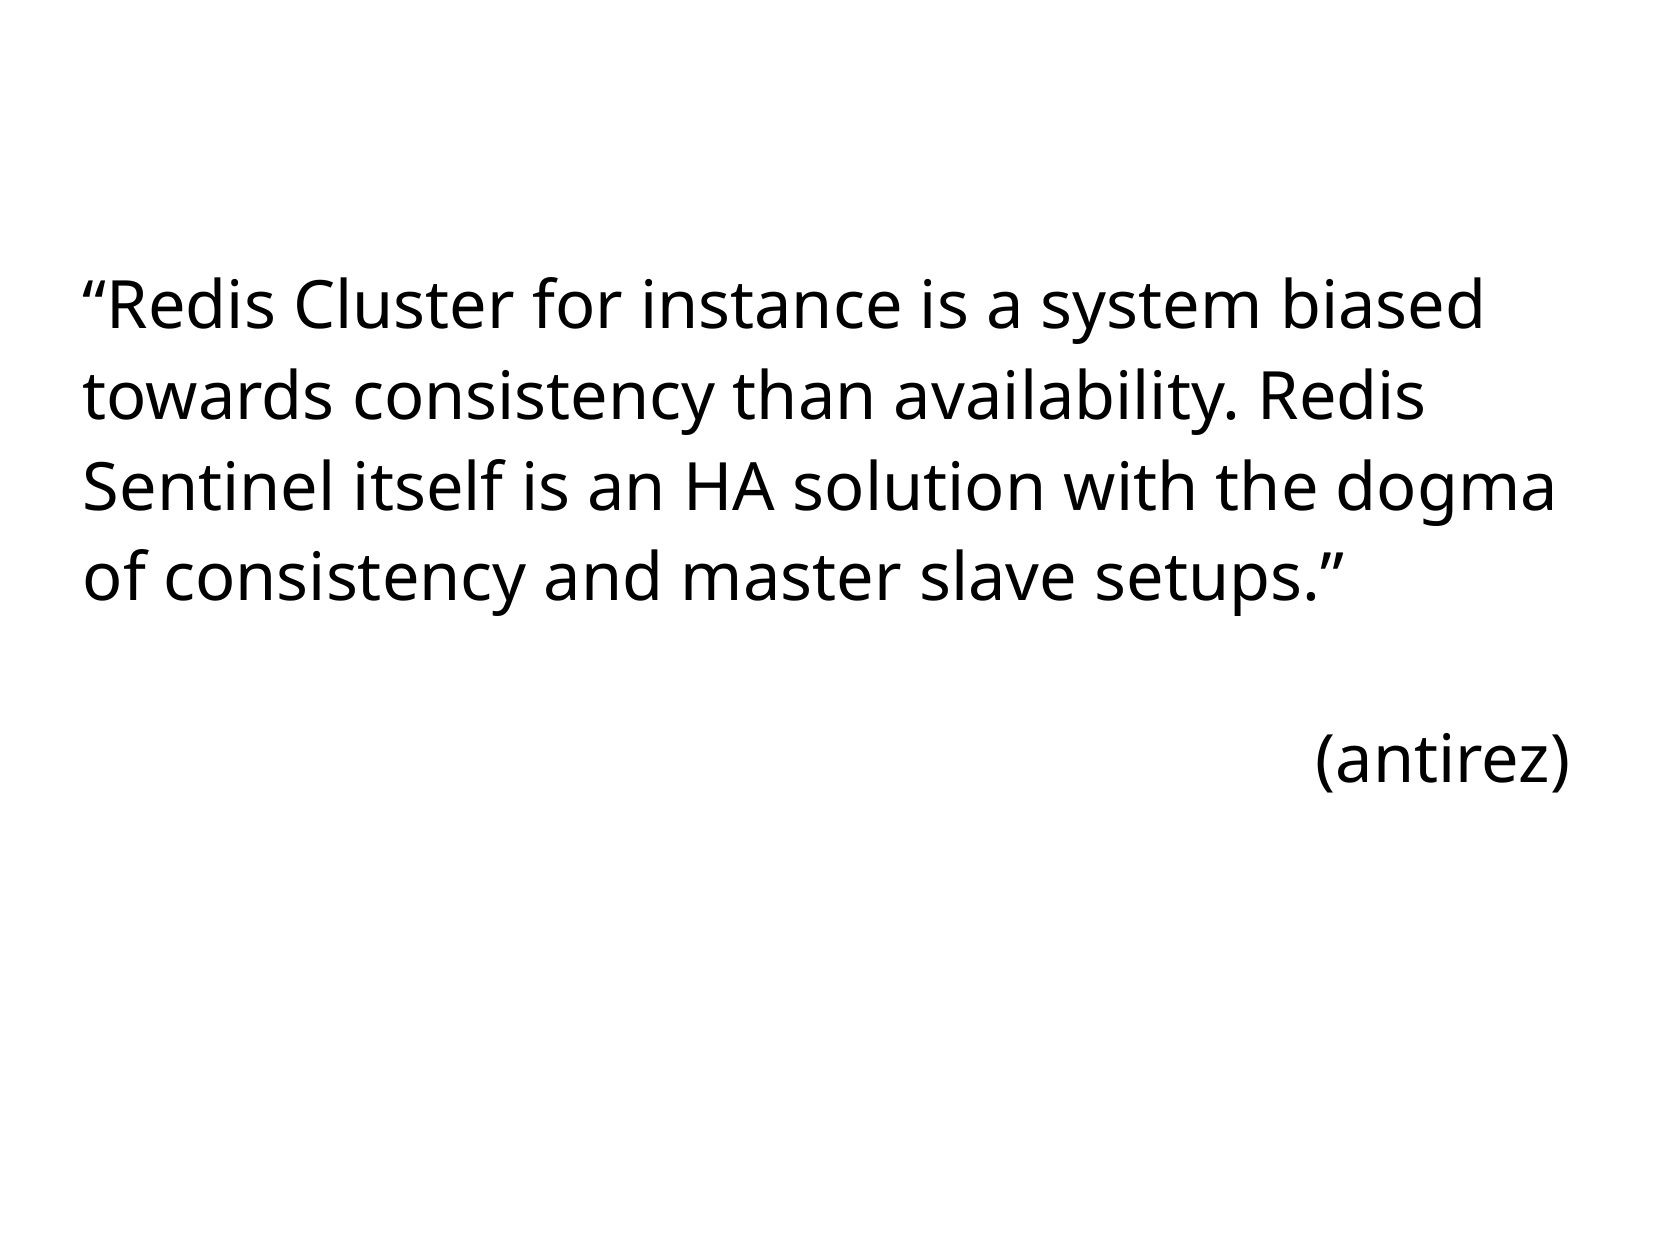

# “Redis Cluster for instance is a system biased towards consistency than availability. Redis Sentinel itself is an HA solution with the dogma of consistency and master slave setups.”
(antirez)